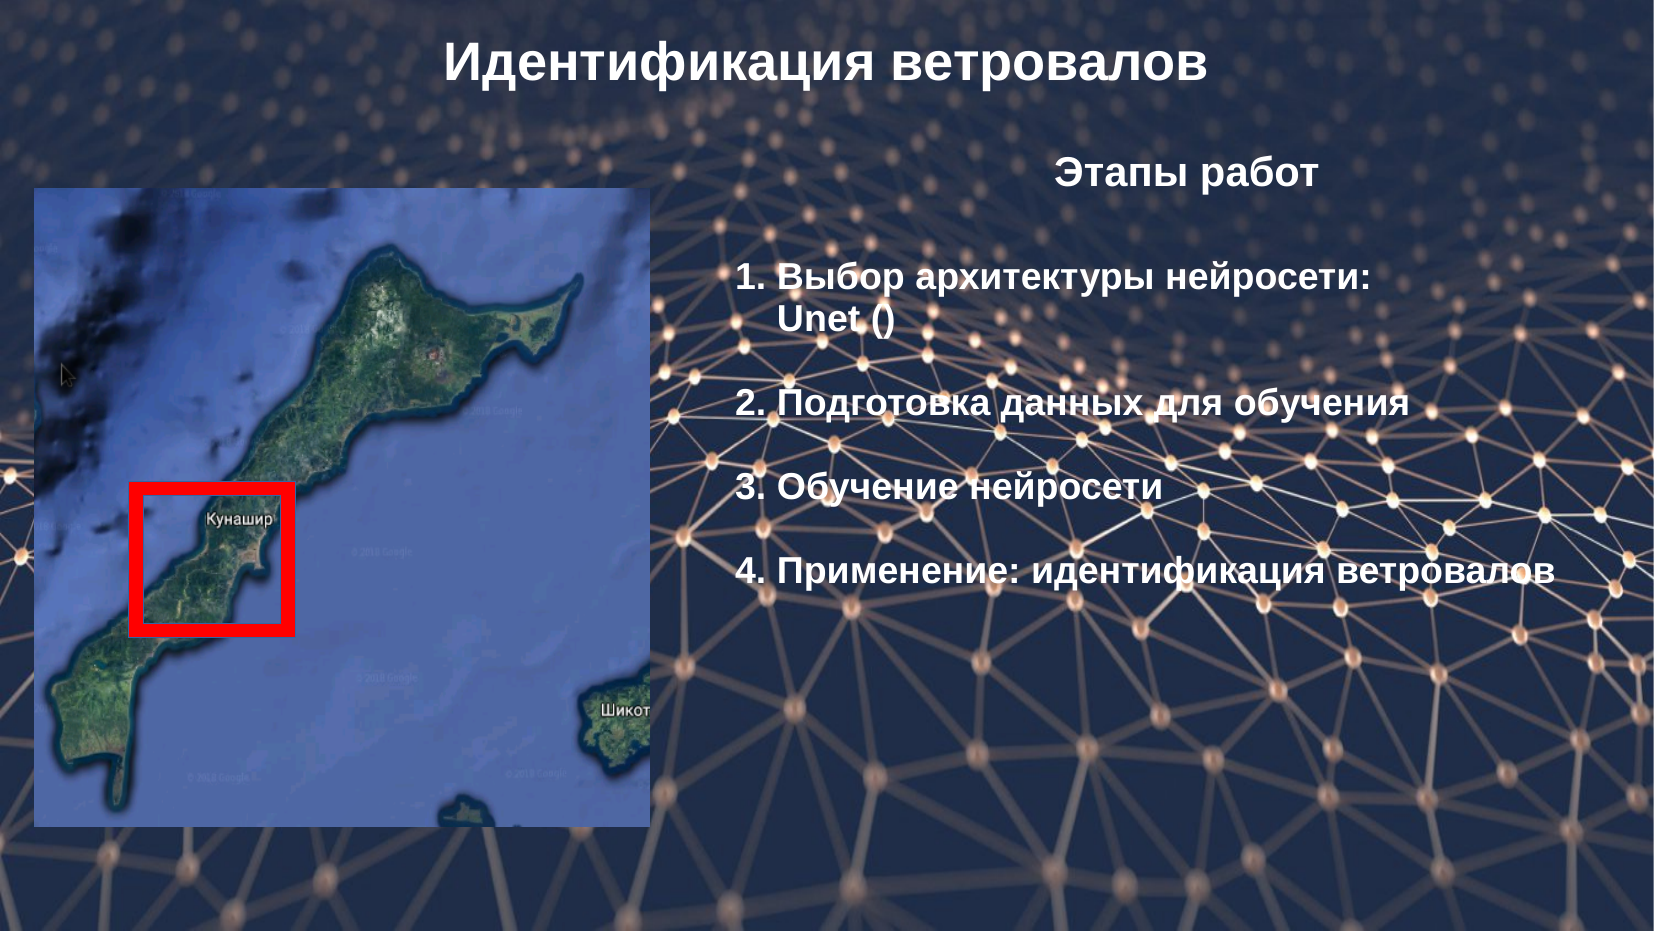

Идентификация ветровалов
Этапы работ
1. Выбор архитектуры нейросети:
 Unet ()
2. Подготовка данных для обучения
3. Обучение нейросети
4. Применение: идентификация ветровалов